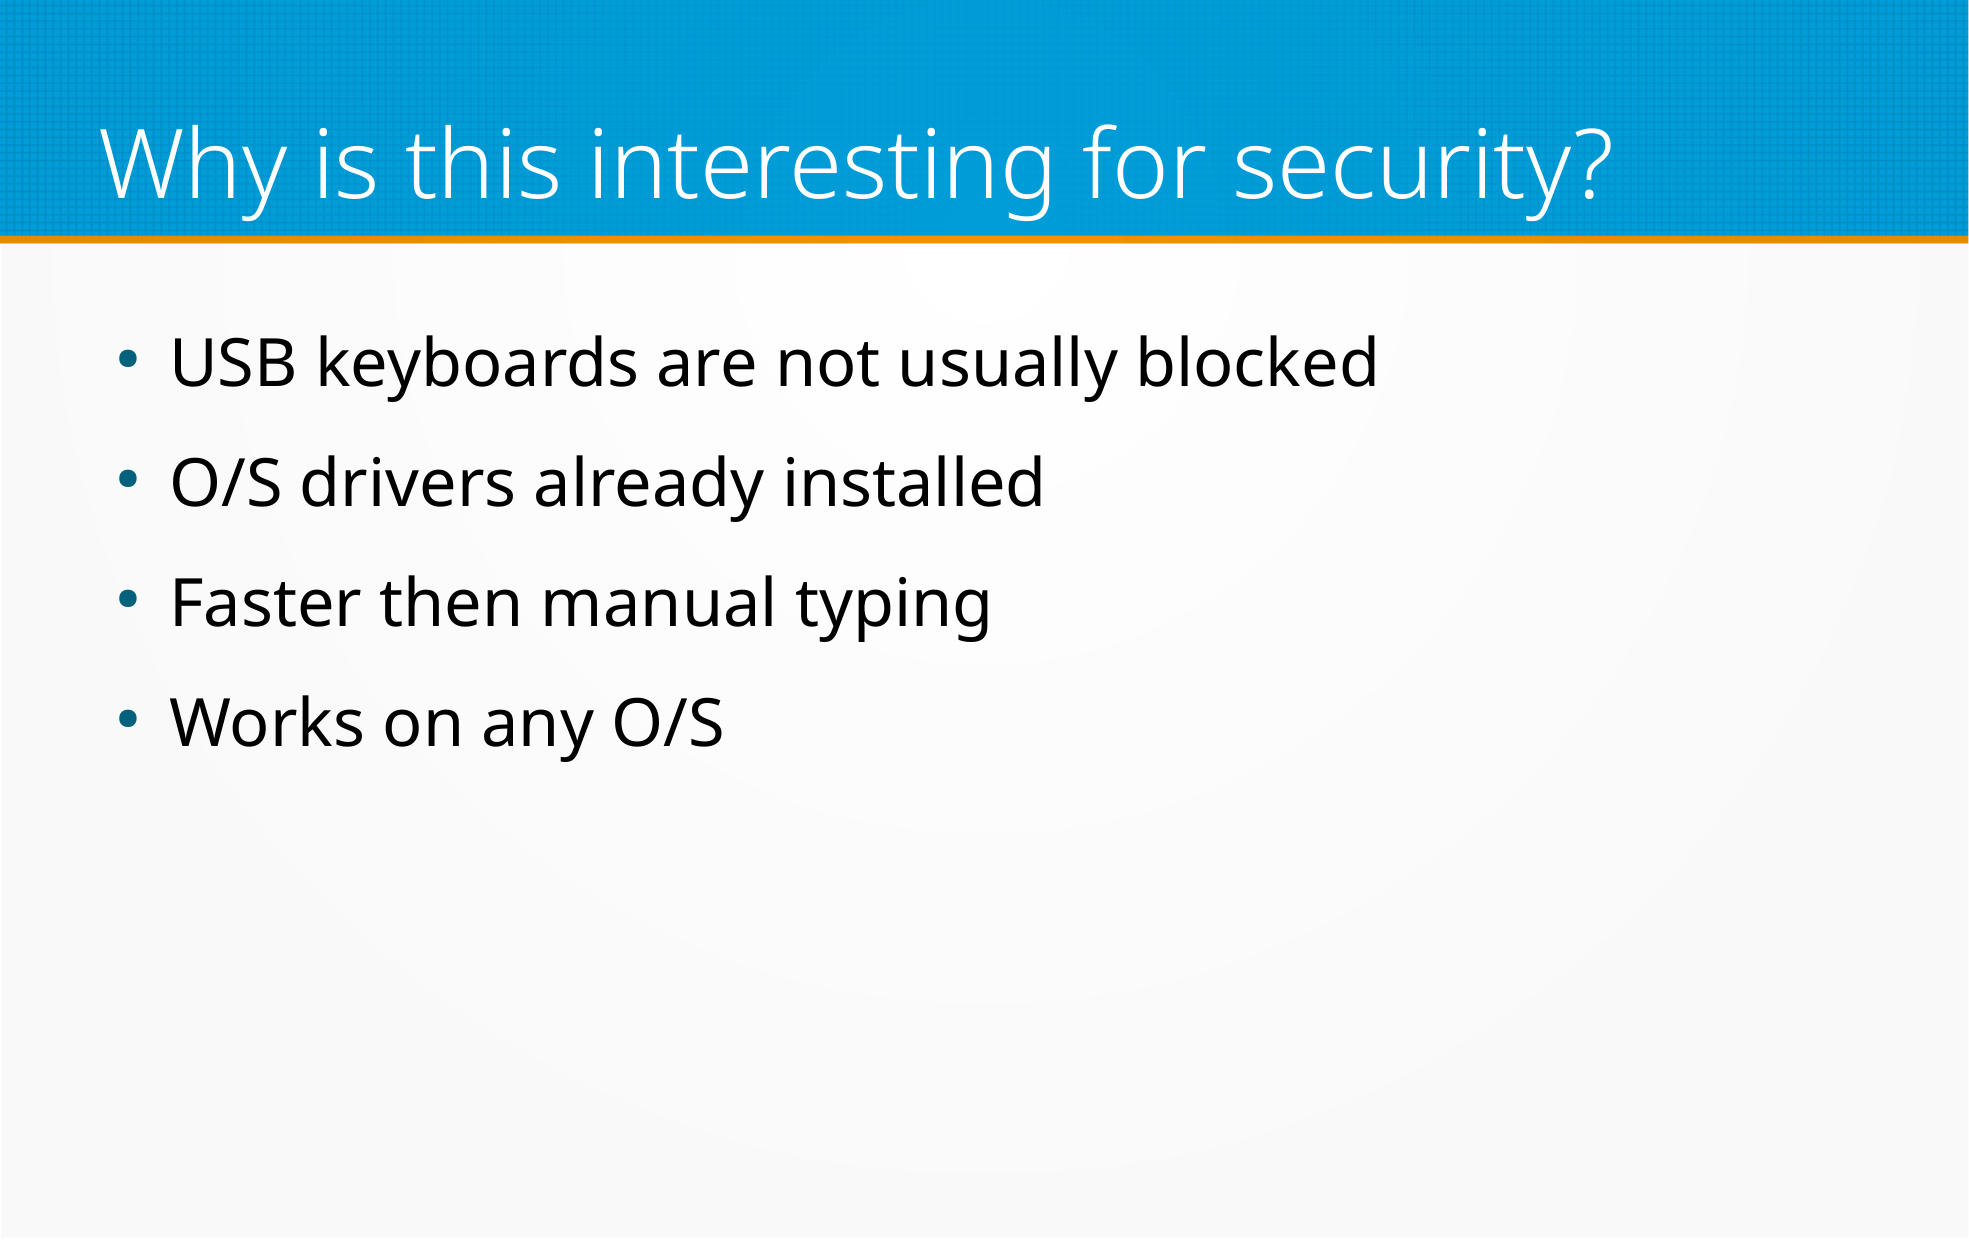

# Why is this interesting for security?
USB keyboards are not usually blocked
O/S drivers already installed
Faster then manual typing
Works on any O/S